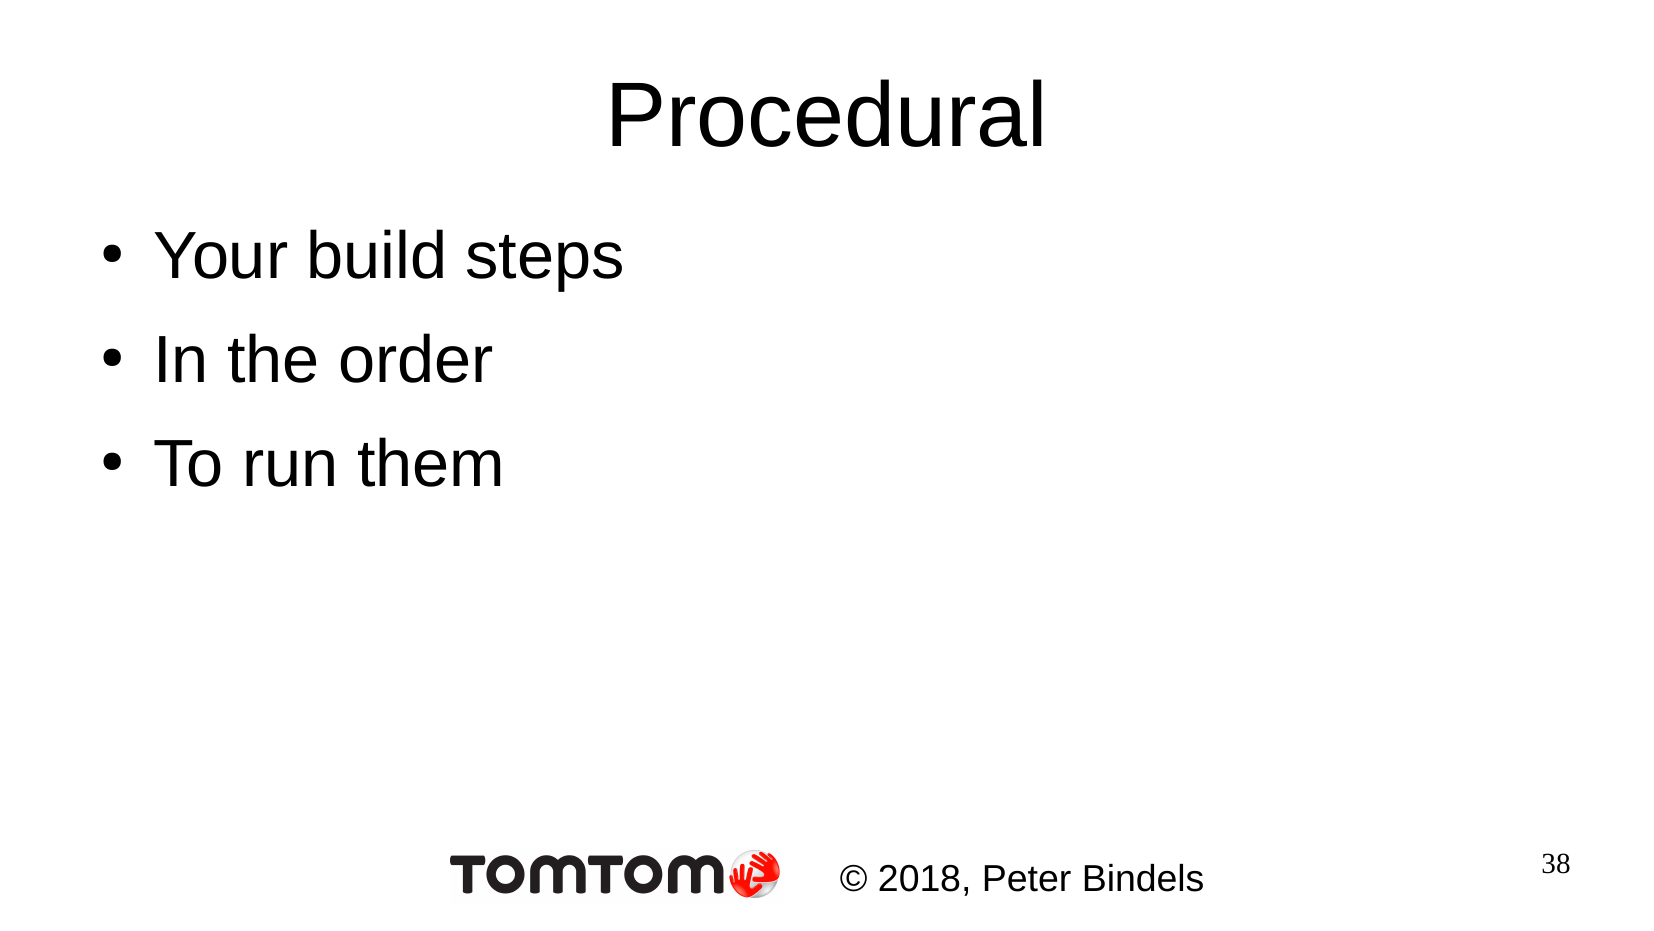

# Procedural
Your build steps
In the order
To run them
38